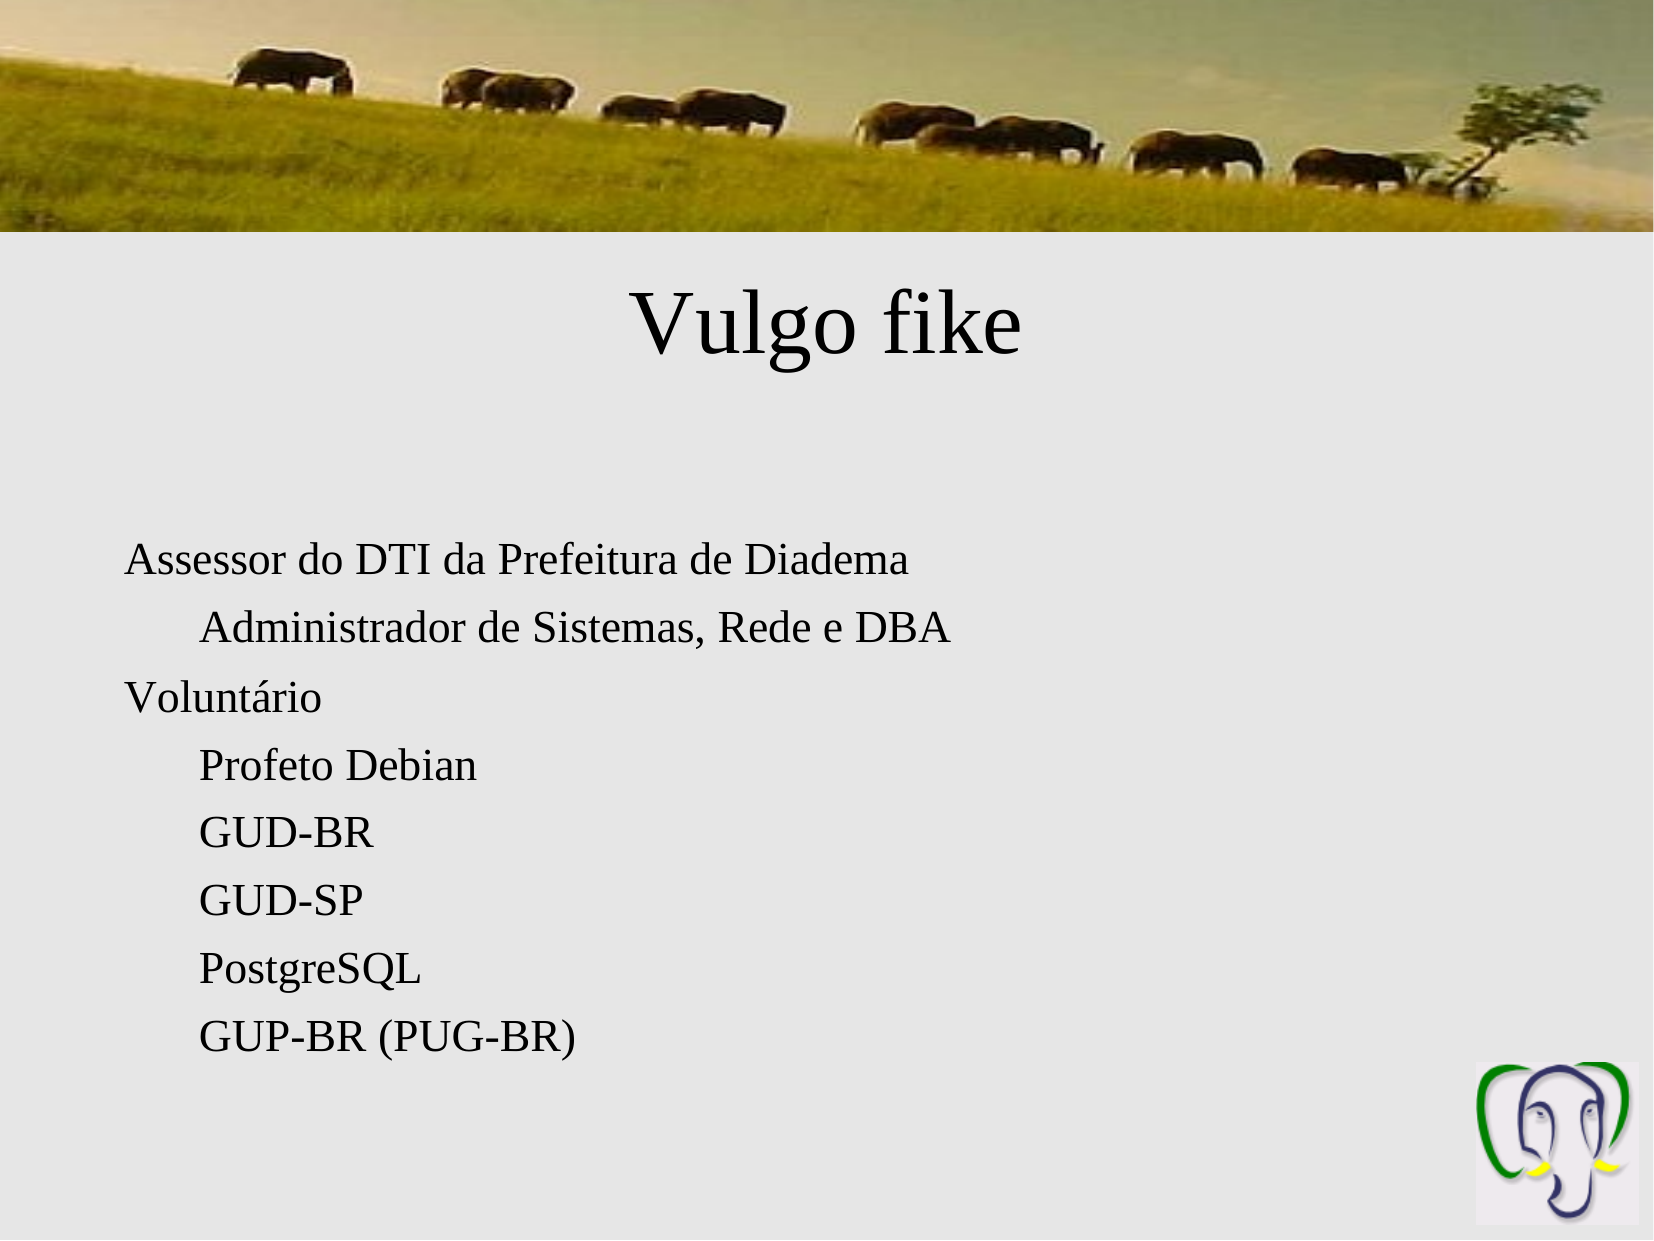

# Vulgo fike
Assessor do DTI da Prefeitura de Diadema
Administrador de Sistemas, Rede e DBA
Voluntário
Profeto Debian
GUD-BR
GUD-SP
PostgreSQL
GUP-BR (PUG-BR)